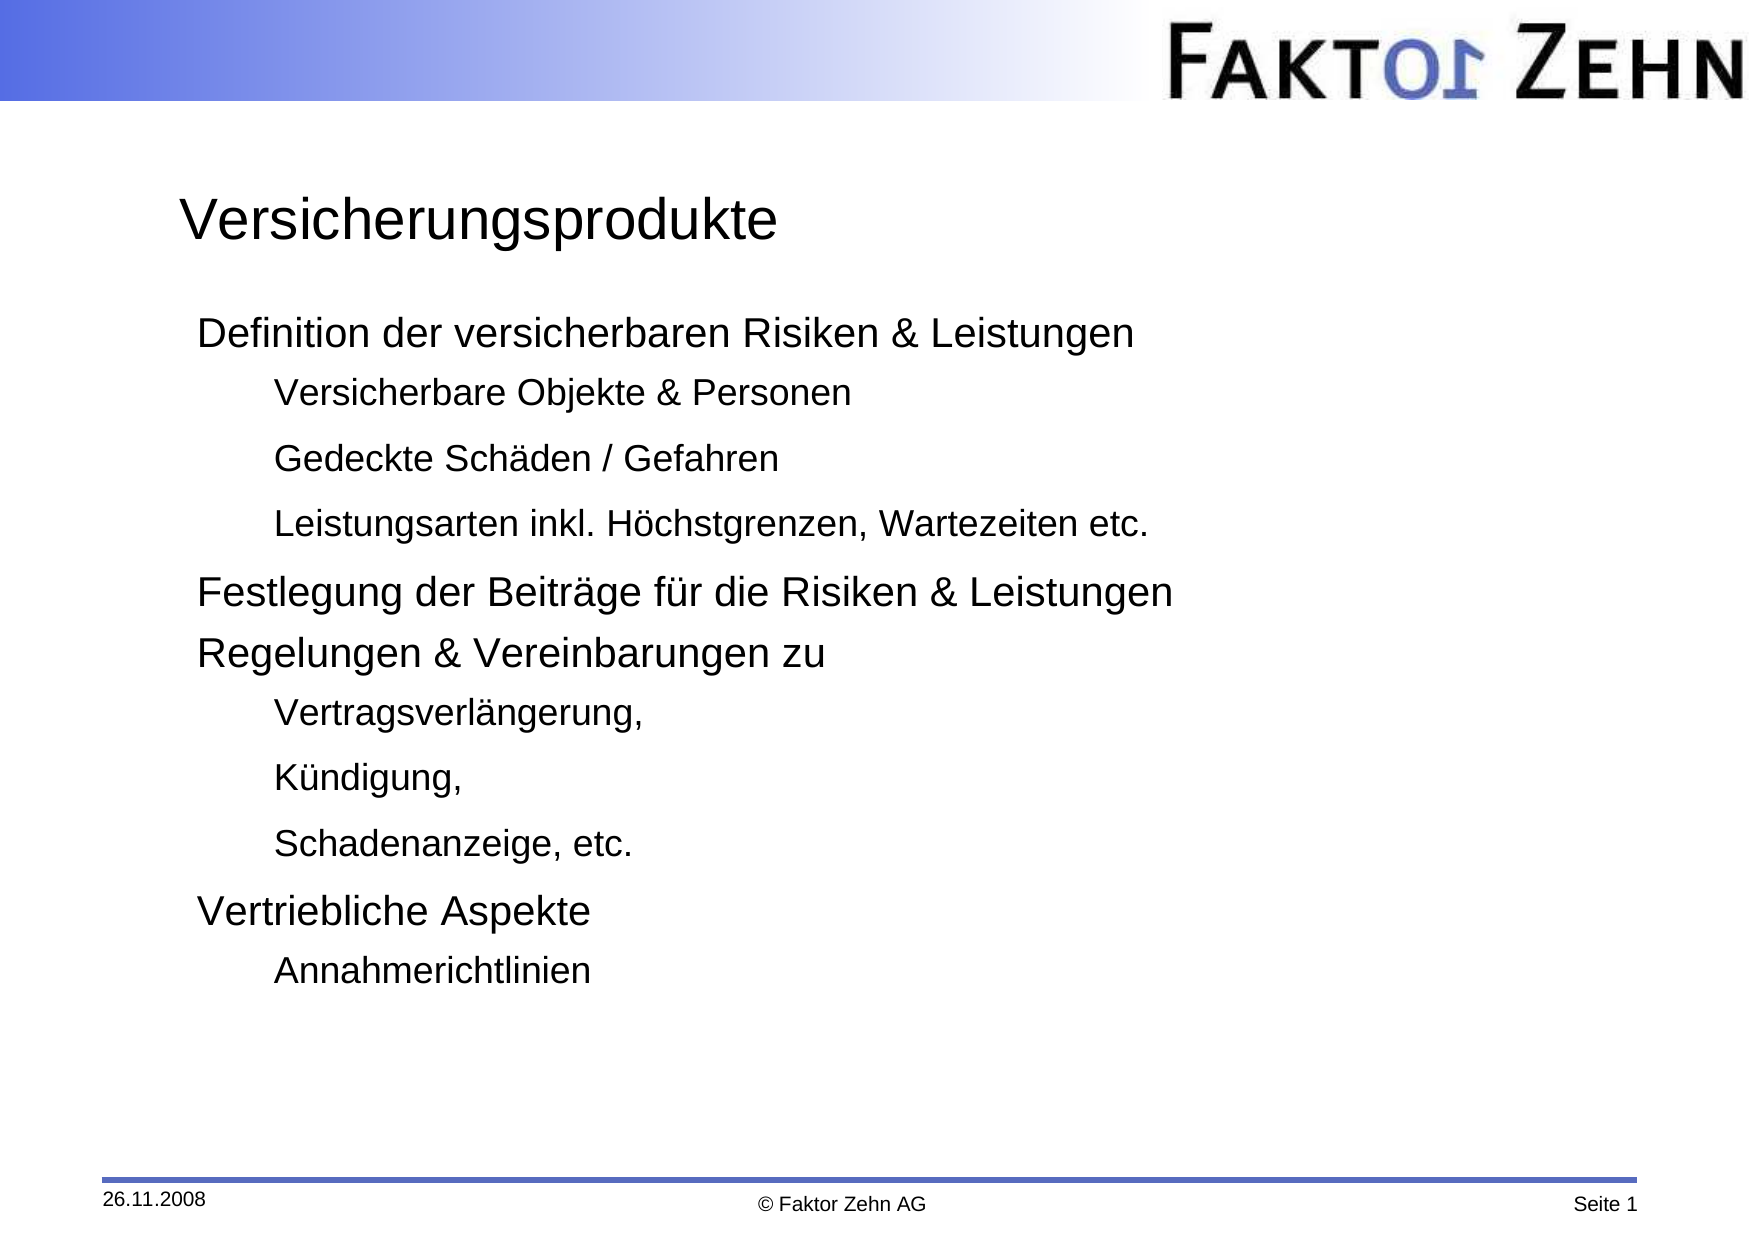

# Versicherungsprodukte
Definition der versicherbaren Risiken & Leistungen
Versicherbare Objekte & Personen
Gedeckte Schäden / Gefahren
Leistungsarten inkl. Höchstgrenzen, Wartezeiten etc.
Festlegung der Beiträge für die Risiken & Leistungen
Regelungen & Vereinbarungen zu
Vertragsverlängerung,
Kündigung,
Schadenanzeige, etc.
Vertriebliche Aspekte
Annahmerichtlinien